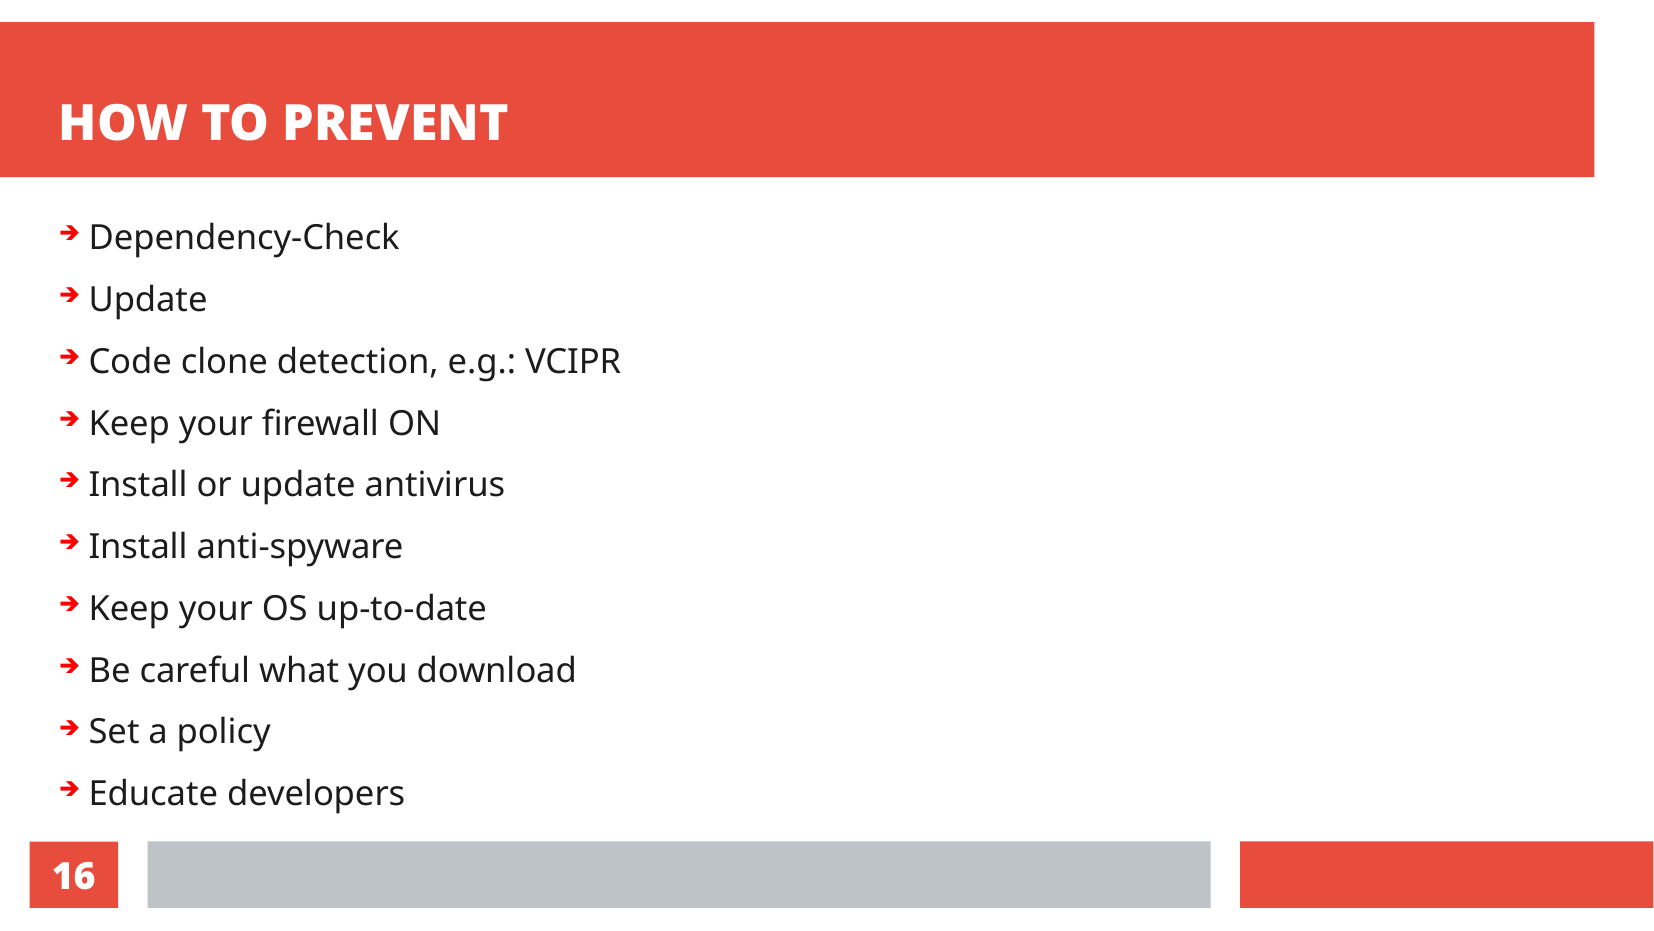

# HOW TO PREVENT
Dependency-Check
Update
Code clone detection, e.g.: VCIPR
Keep your firewall ON
Install or update antivirus
Install anti-spyware
Keep your OS up-to-date
Be careful what you download
Set a policy
Educate developers
16